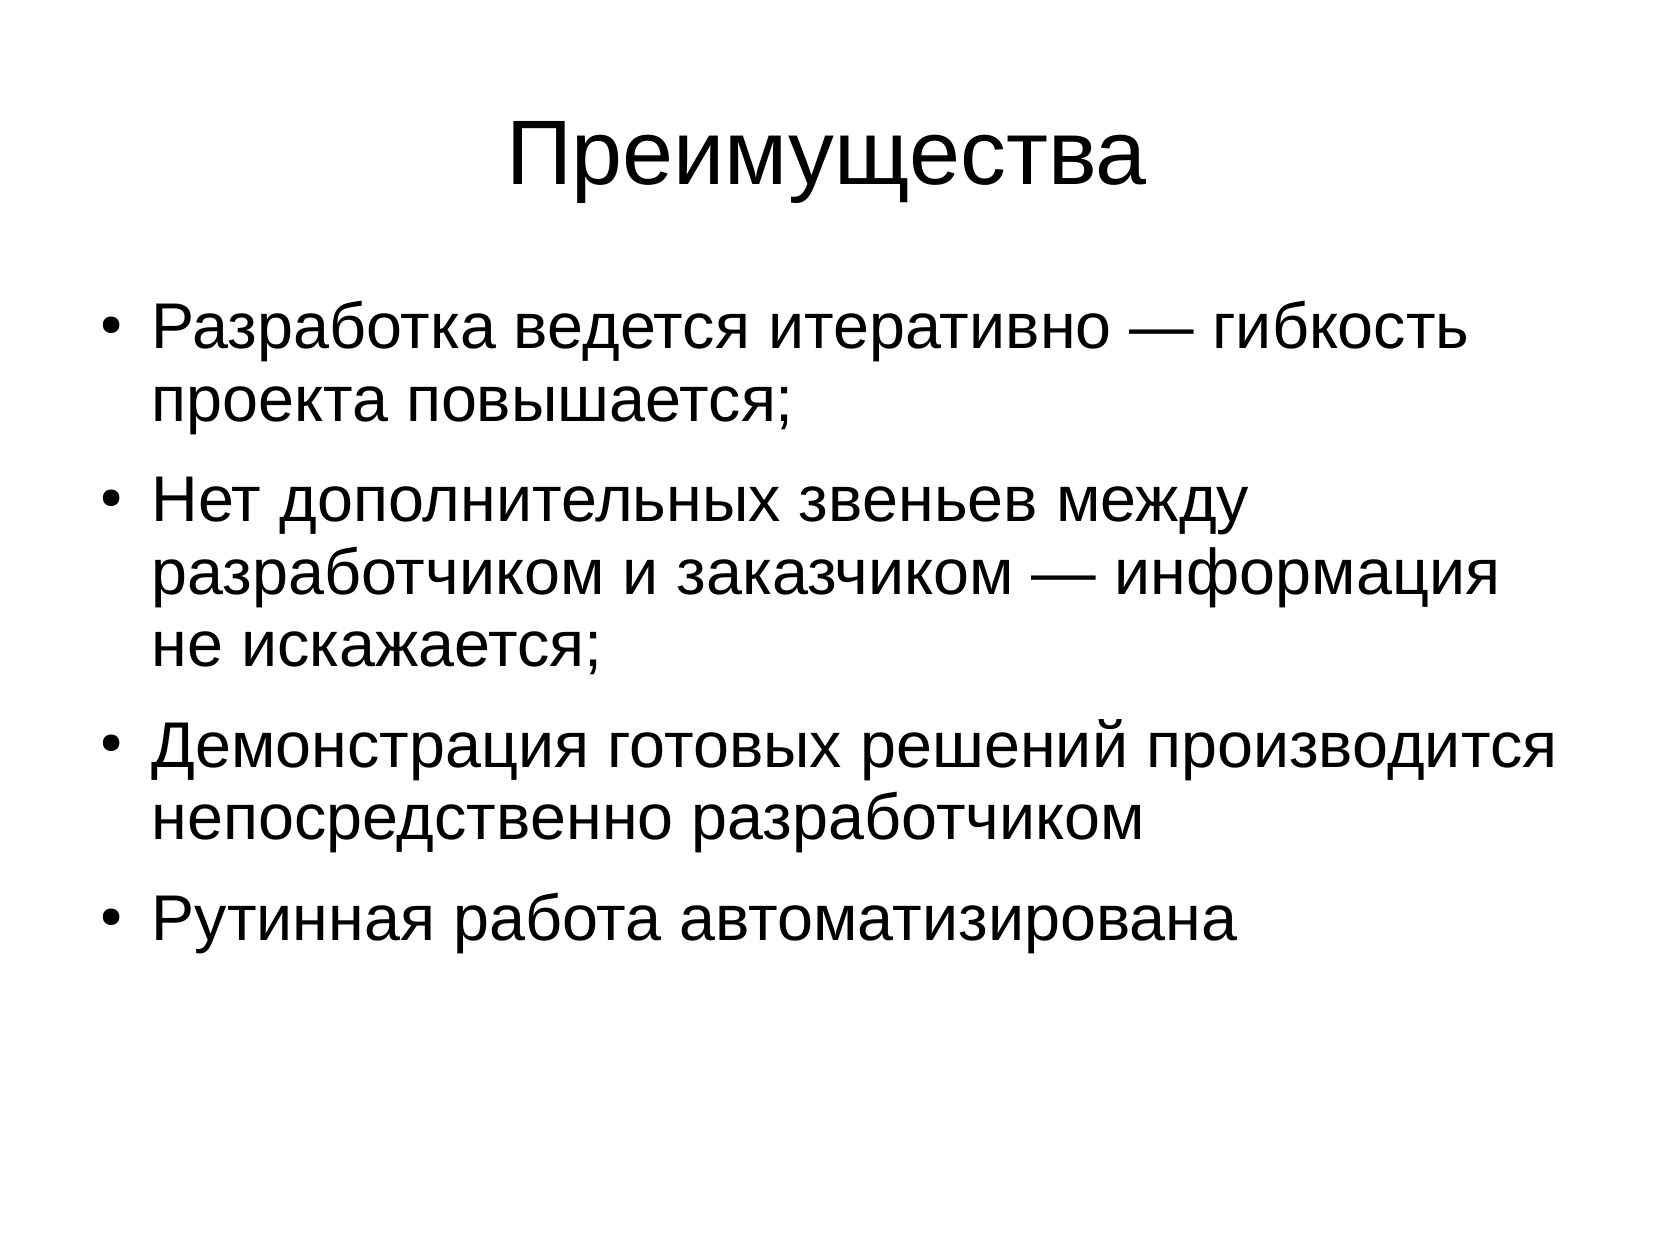

# Преимущества
Разработка ведется итеративно — гибкость проекта повышается;
Нет дополнительных звеньев между разработчиком и заказчиком — информация не искажается;
Демонстрация готовых решений производится непосредственно разработчиком
Рутинная работа автоматизирована